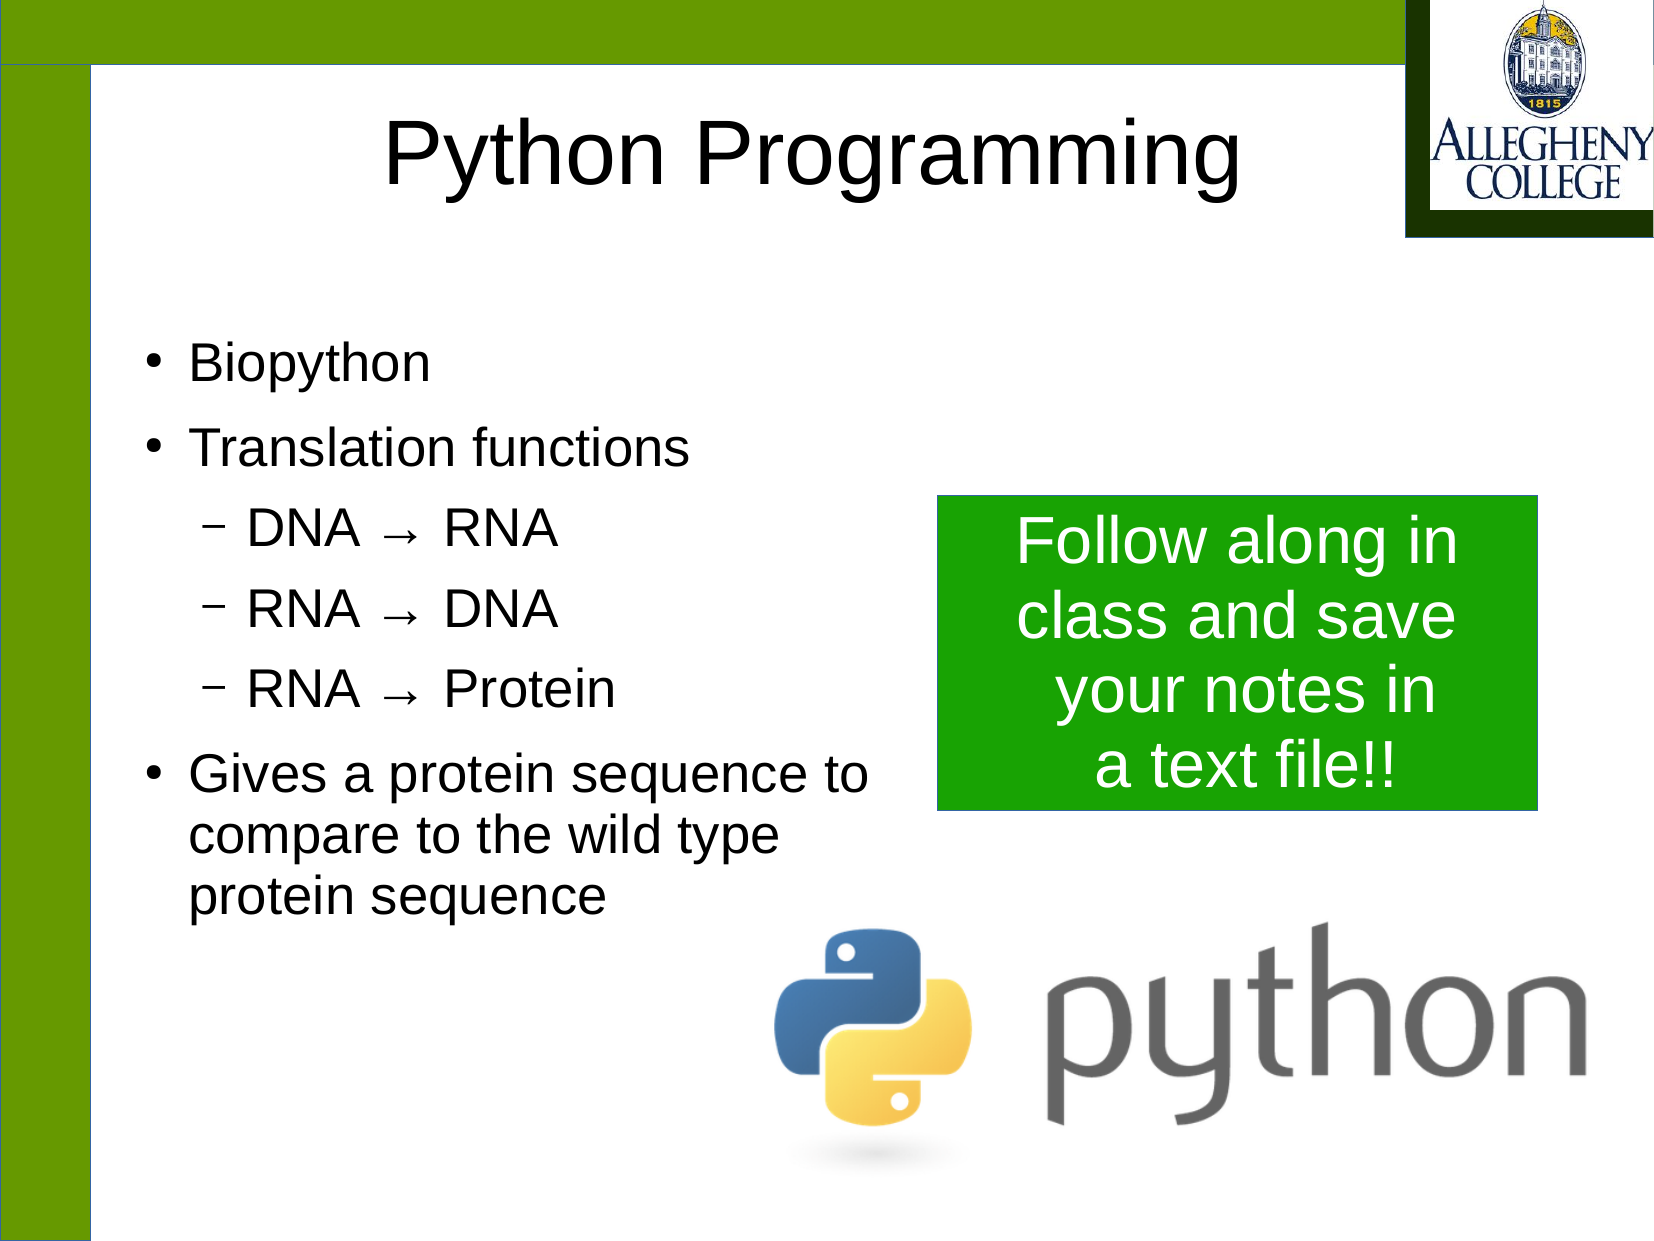

# Python Programming
Biopython
Translation functions
DNA → RNA
RNA → DNA
RNA → Protein
Gives a protein sequence to compare to the wild type protein sequence
Follow along in
class and save
 your notes in
 a text file!!
Follow along and Save your notes in a text file.